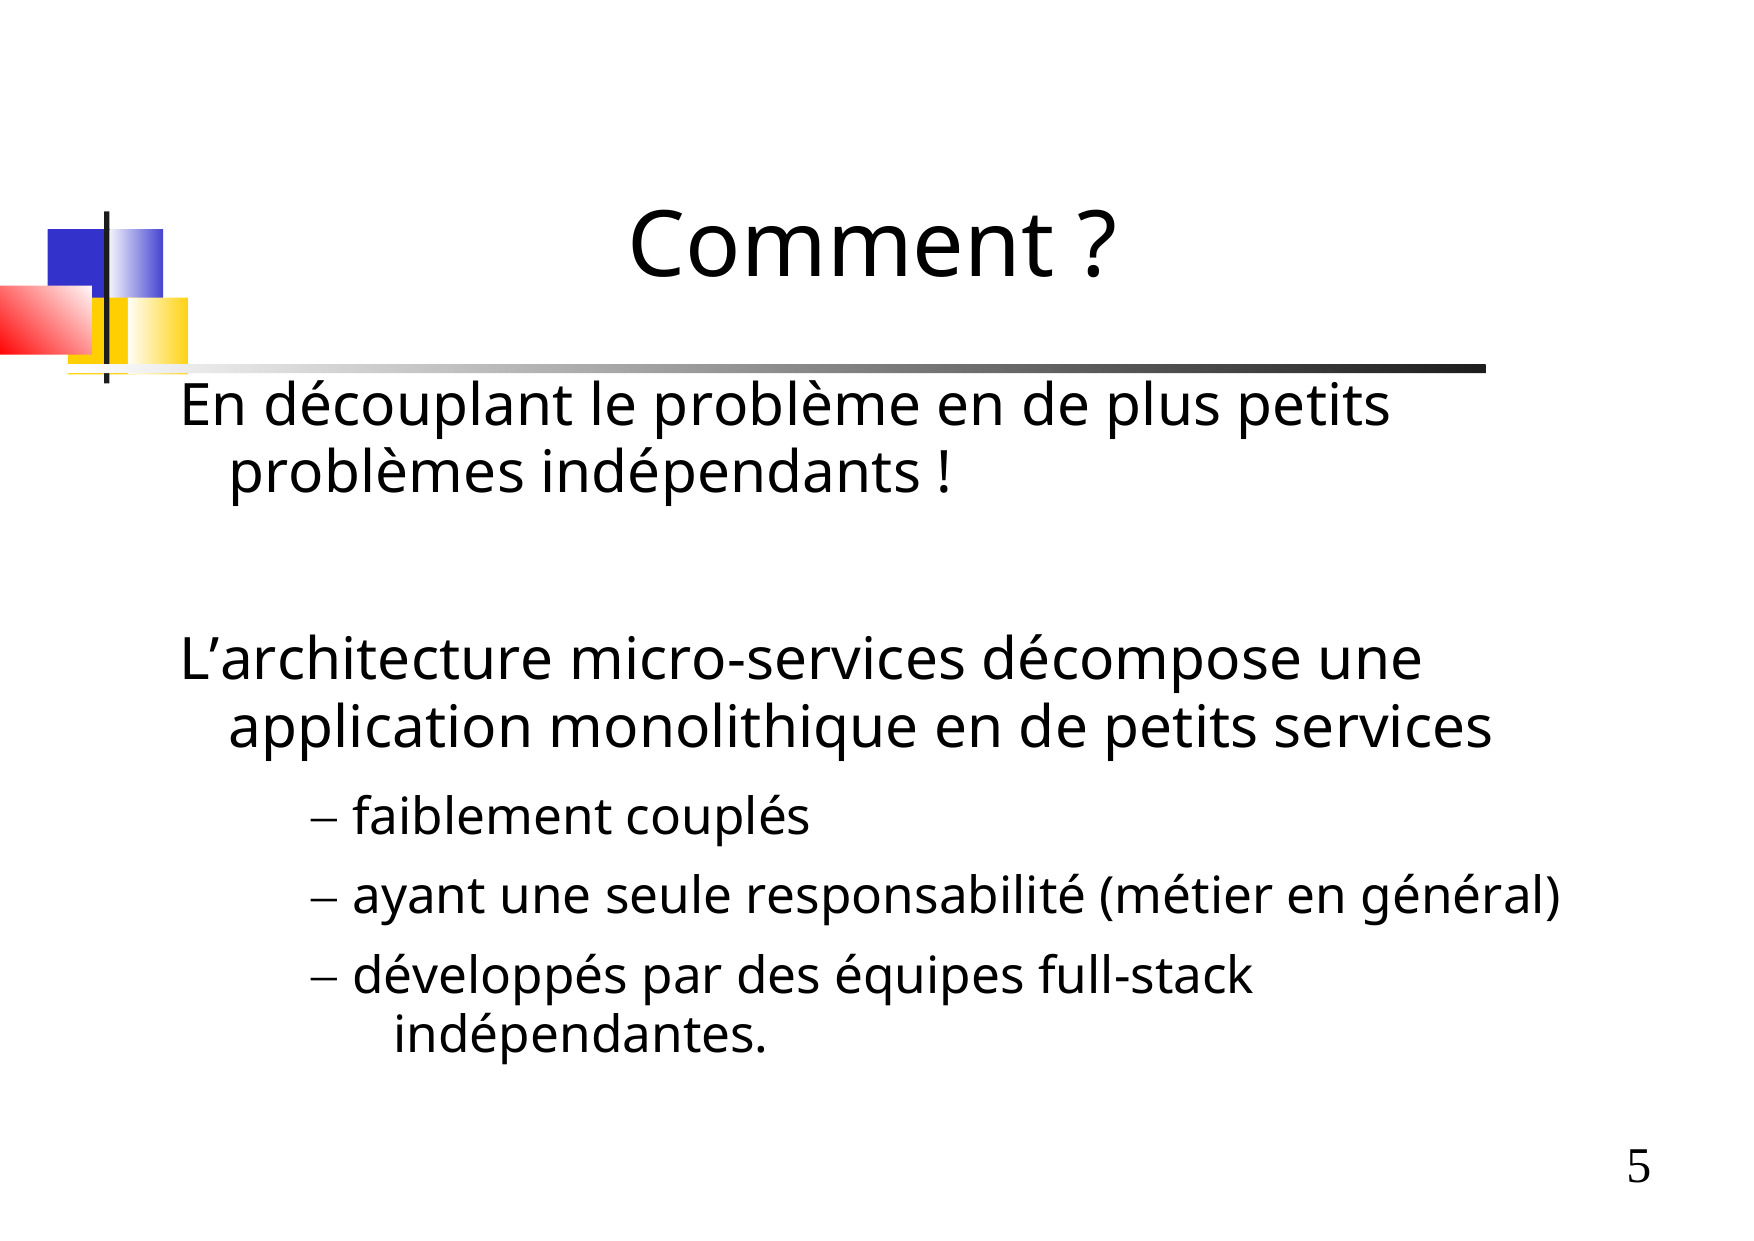

# Comment ?
En découplant le problème en de plus petits problèmes indépendants !
L’architecture micro-services décompose une application monolithique en de petits services
faiblement couplés
ayant une seule responsabilité (métier en général)
développés par des équipes full-stack indépendantes.